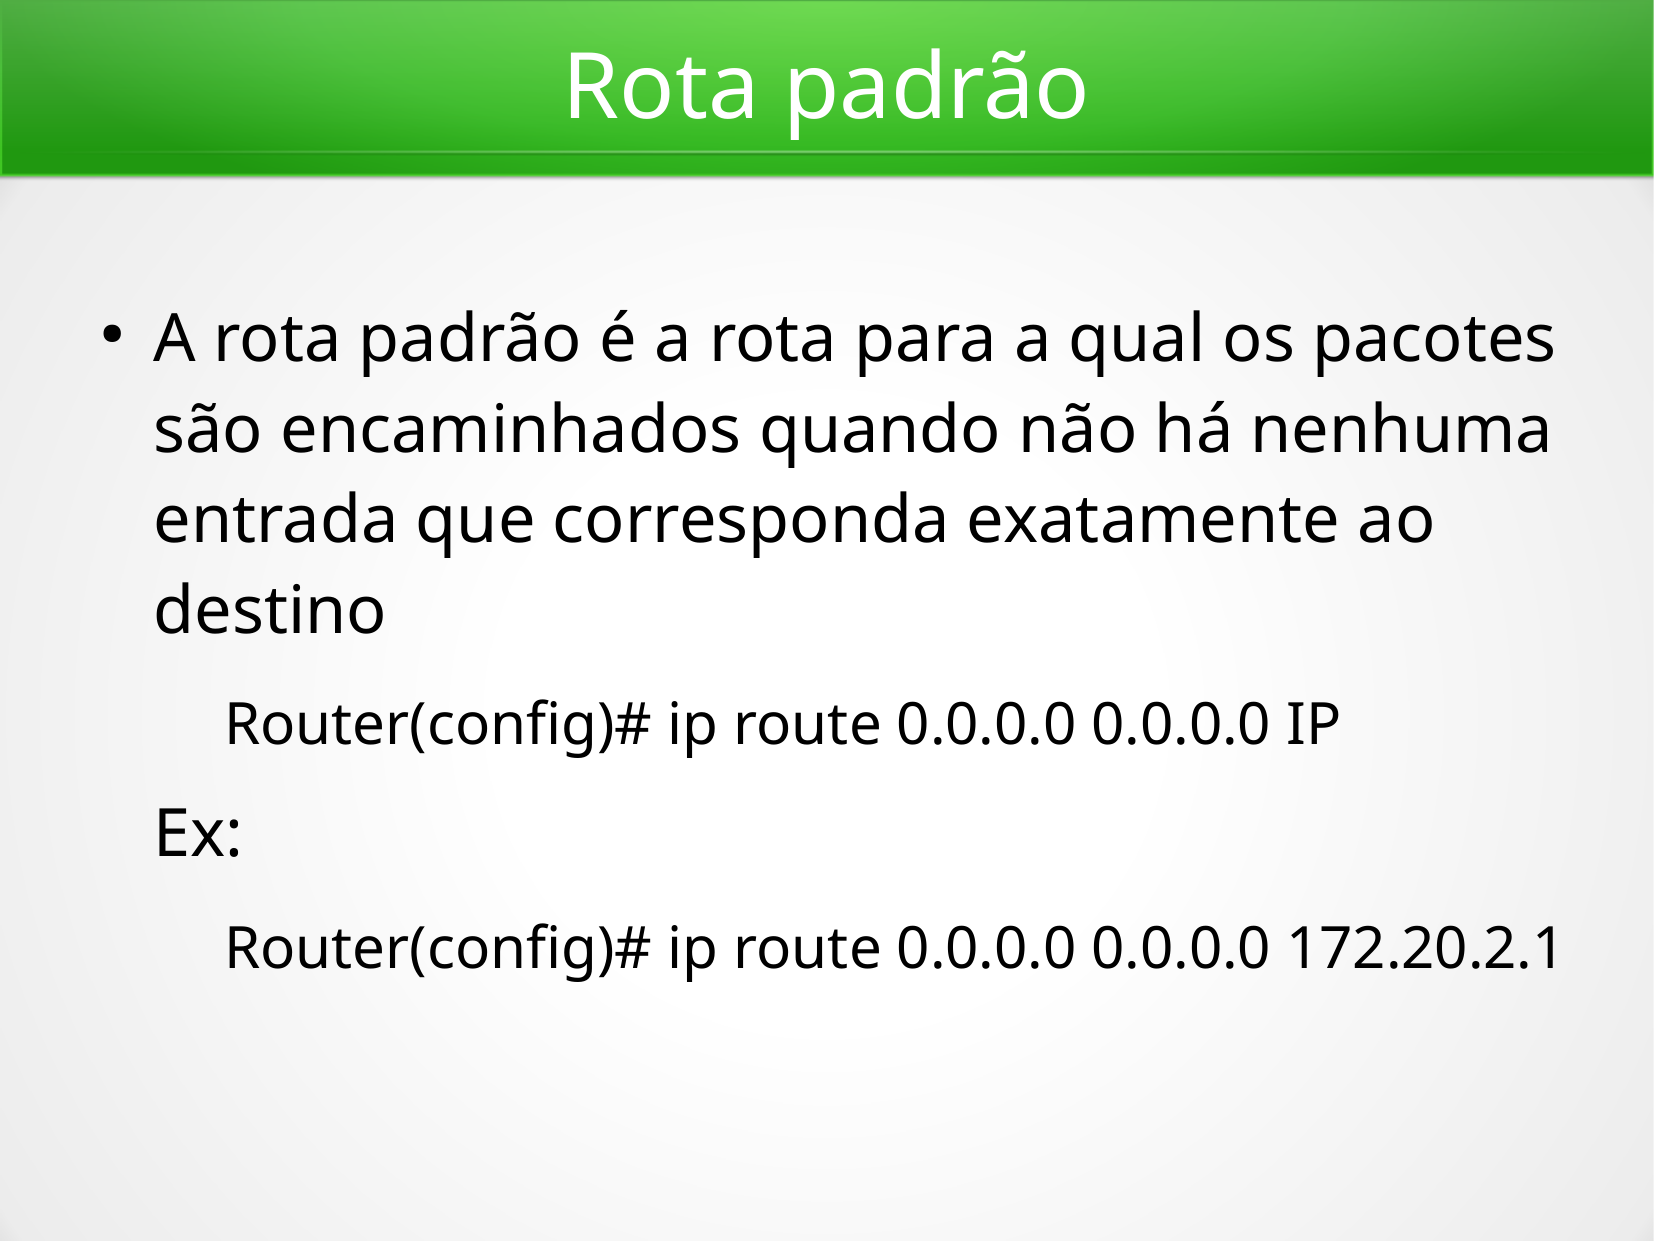

# Rota padrão
A rota padrão é a rota para a qual os pacotes são encaminhados quando não há nenhuma entrada que corresponda exatamente ao destino
Router(config)# ip route 0.0.0.0 0.0.0.0 IP
Ex:
Router(config)# ip route 0.0.0.0 0.0.0.0 172.20.2.1